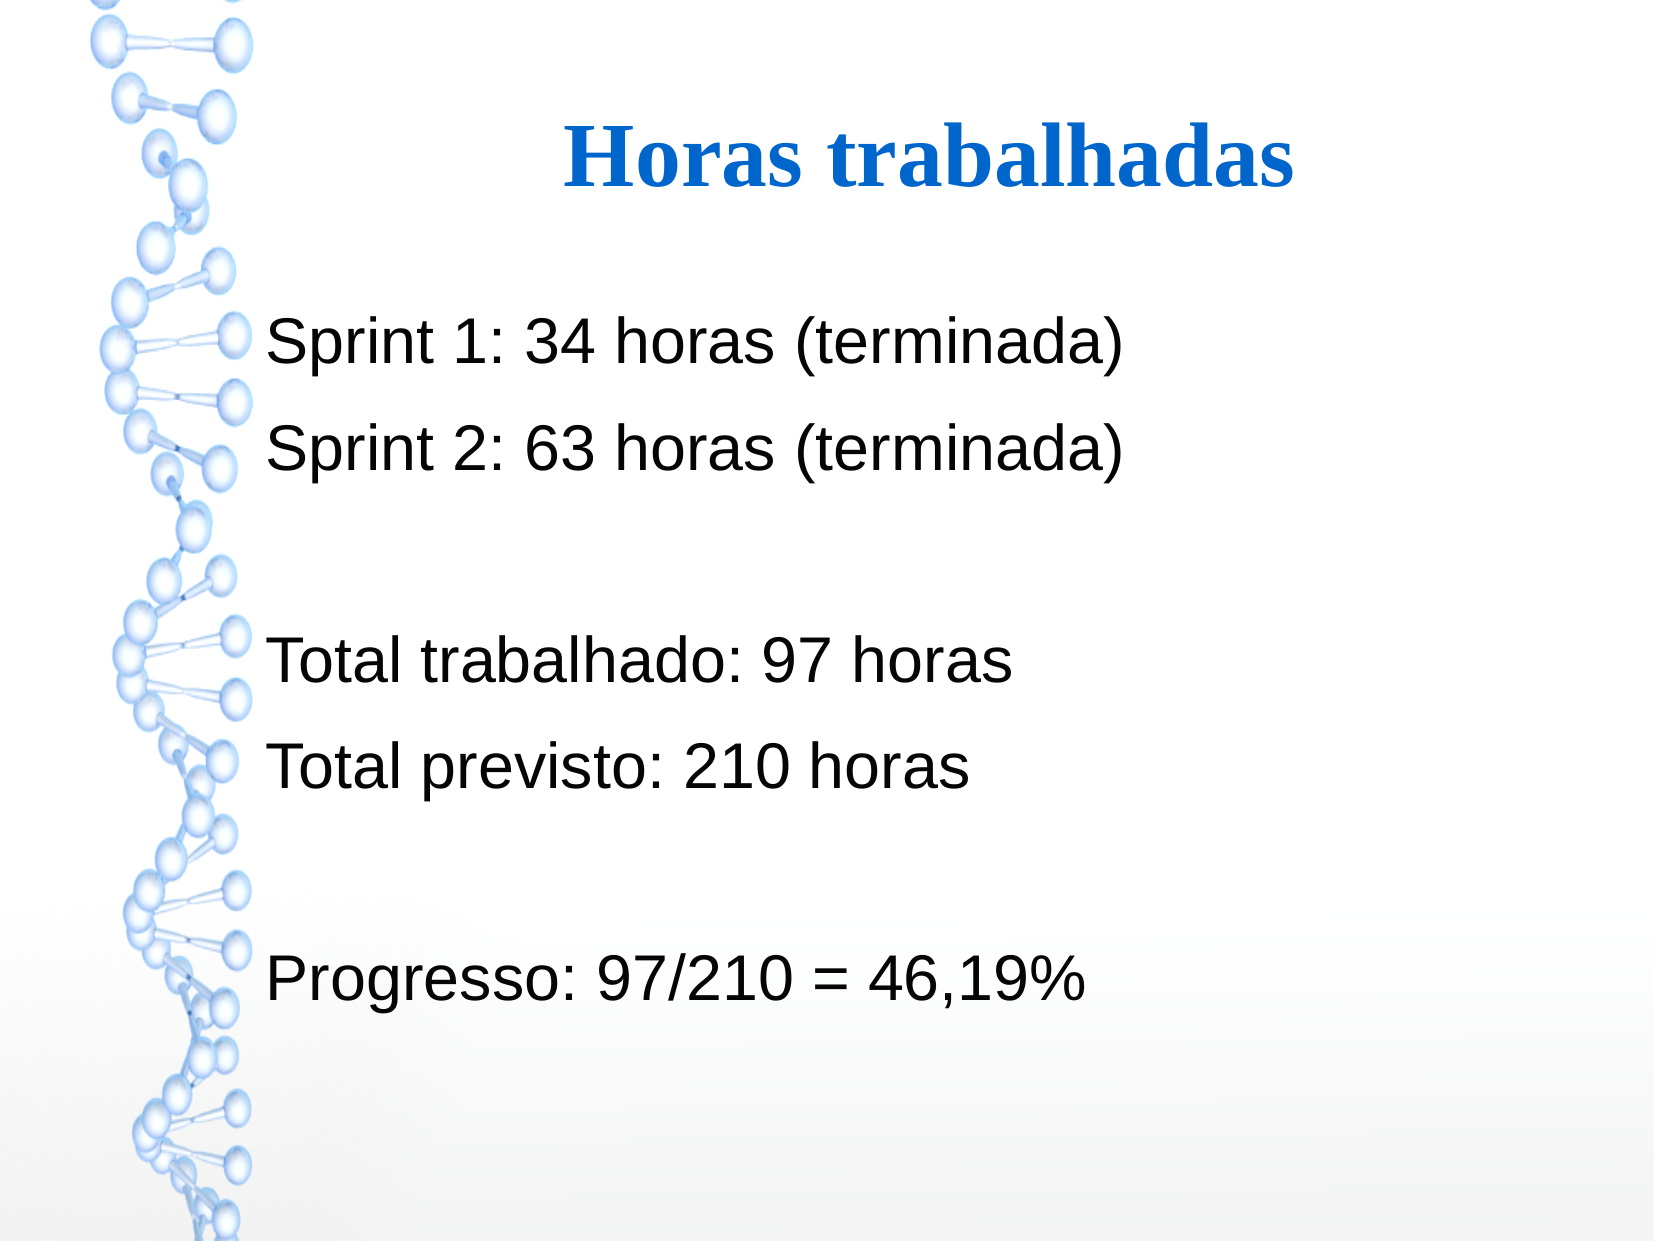

# Horas trabalhadas
Sprint 1: 34 horas (terminada)
Sprint 2: 63 horas (terminada)
Total trabalhado: 97 horas
Total previsto: 210 horas
Progresso: 97/210 = 46,19%